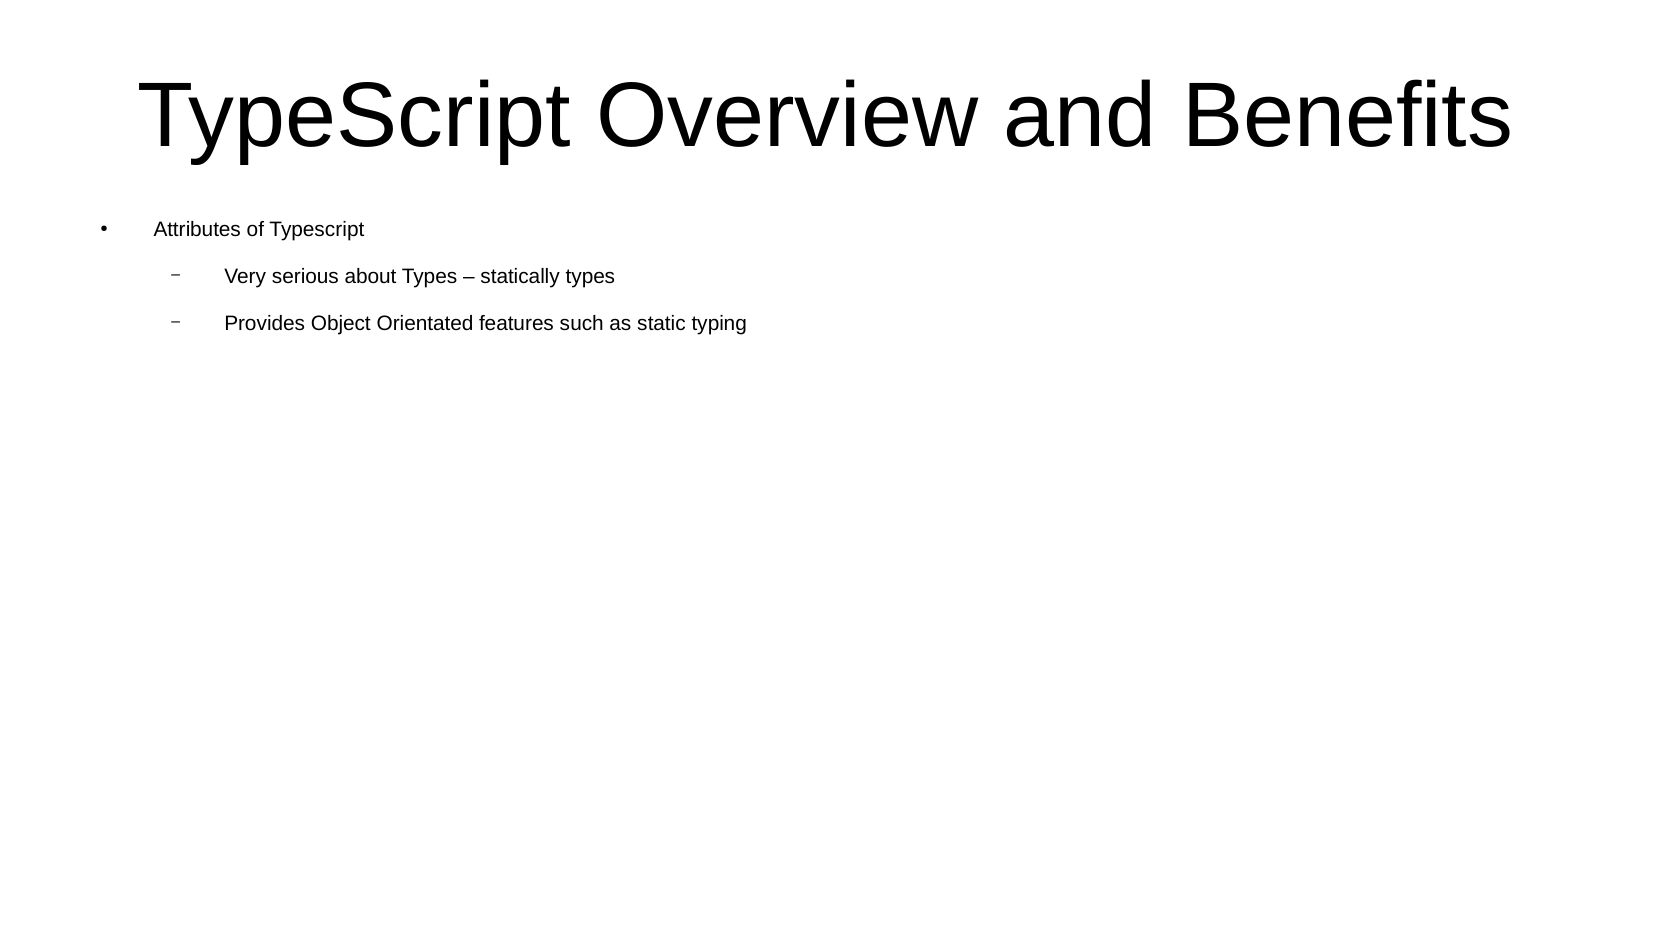

# TypeScript Overview and Benefits
Attributes of Typescript
Very serious about Types – statically types
Provides Object Orientated features such as static typing